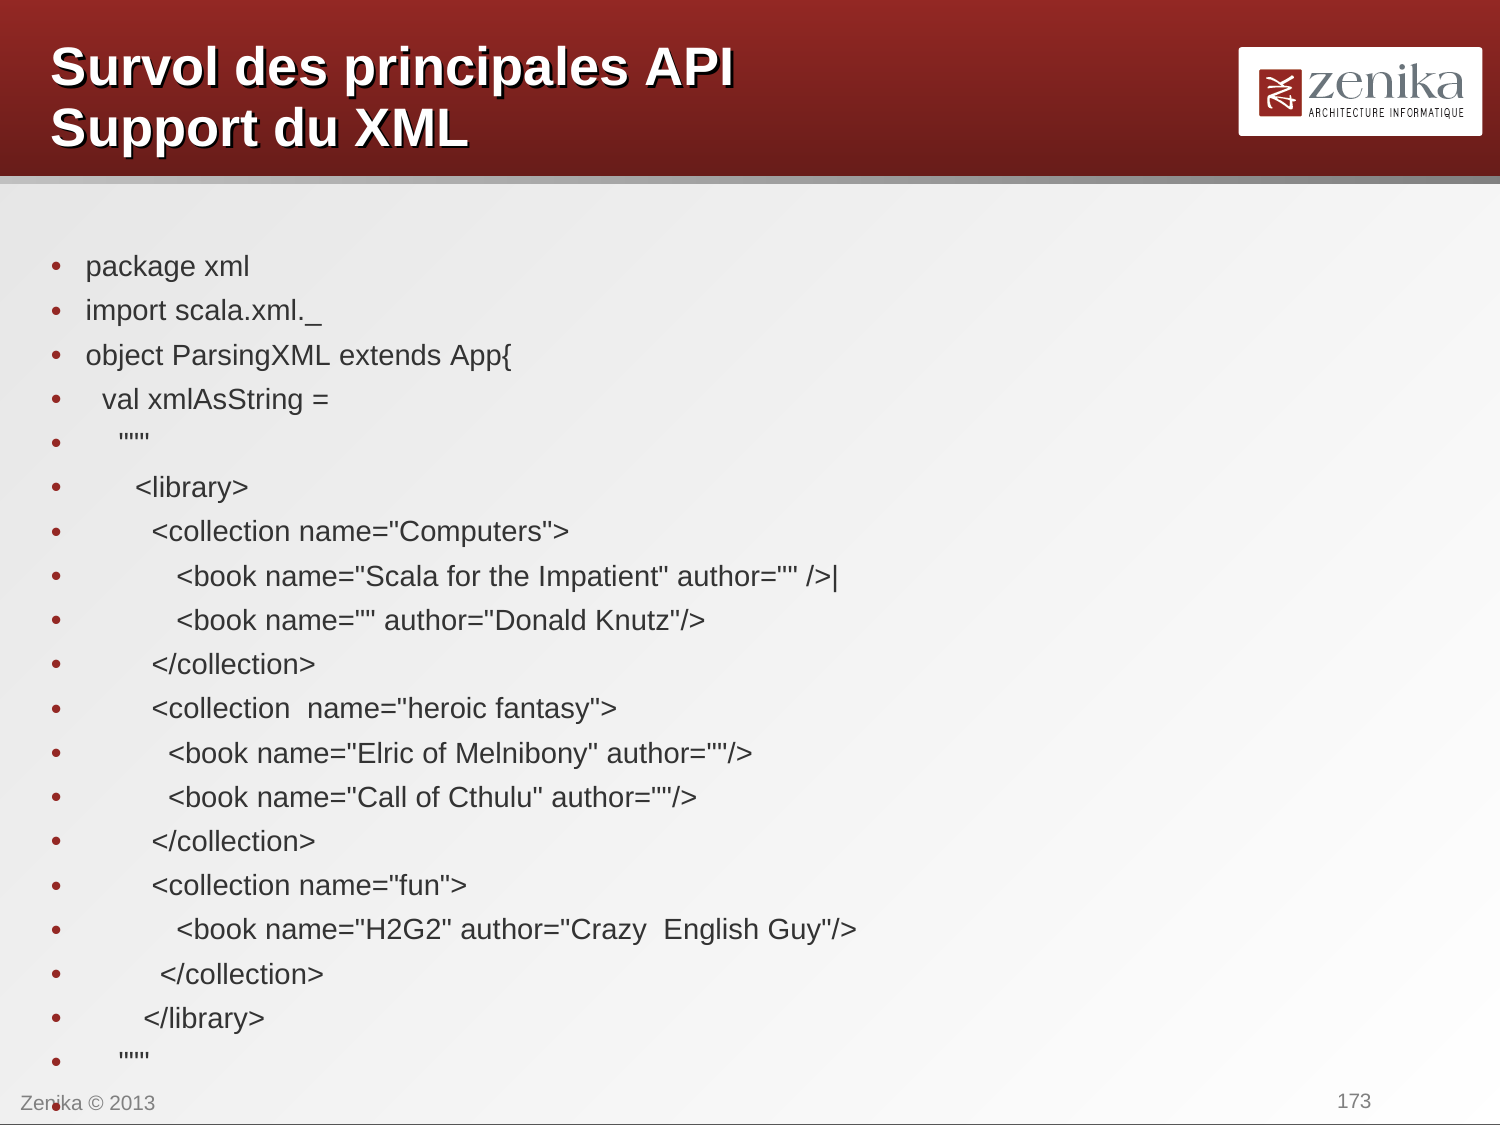

# Survol des principales API Support du XML
package xml
import scala.xml._
object ParsingXML extends App{
 val xmlAsString =
 """
 <library>
 <collection name="Computers">
 <book name="Scala for the Impatient" author="" />|
 <book name="" author="Donald Knutz"/>
 </collection>
 <collection name="heroic fantasy">
 <book name="Elric of Melnibony" author=""/>
 <book name="Call of Cthulu" author=""/>
 </collection>
 <collection name="fun">
 <book name="H2G2" author="Crazy English Guy"/>
 </collection>
 </library>
 """